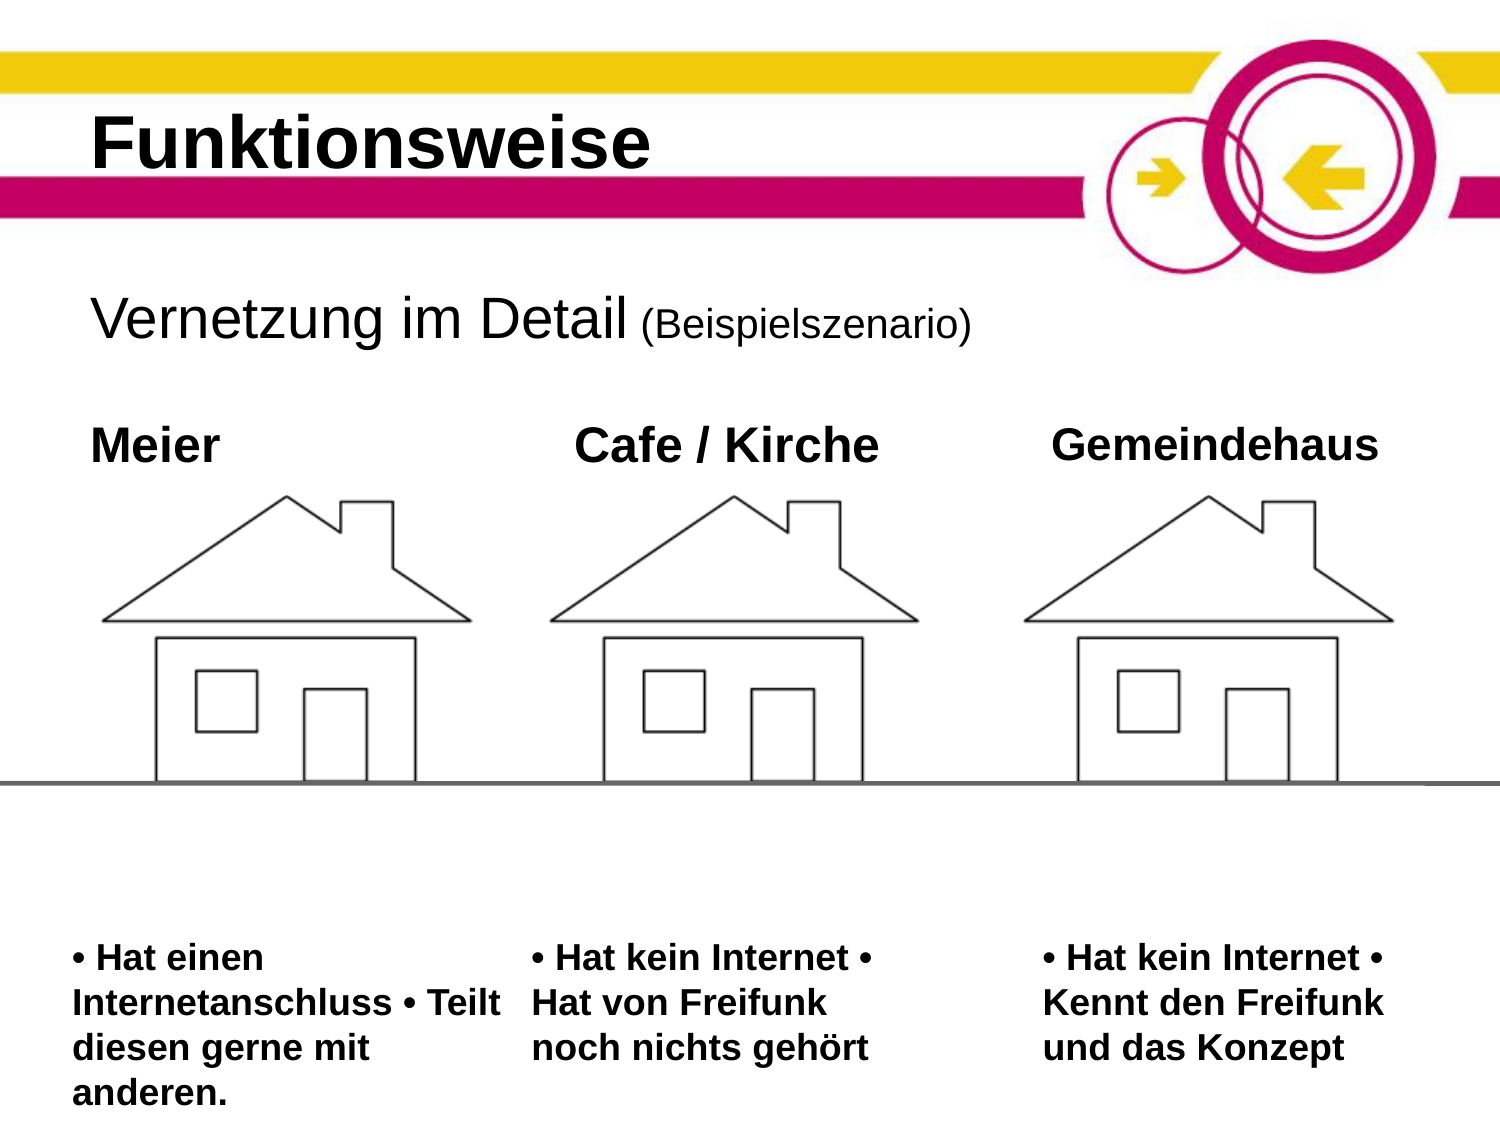

Funktionsweise
Vernetzung im Detail (Beispielszenario)
Meier
Cafe / Kirche
Gemeindehaus
• Hat einen Internetanschluss • Teilt diesen gerne mit anderen.
• Hat kein Internet • Hat von Freifunk noch nichts gehört
• Hat kein Internet • Kennt den Freifunk und das Konzept